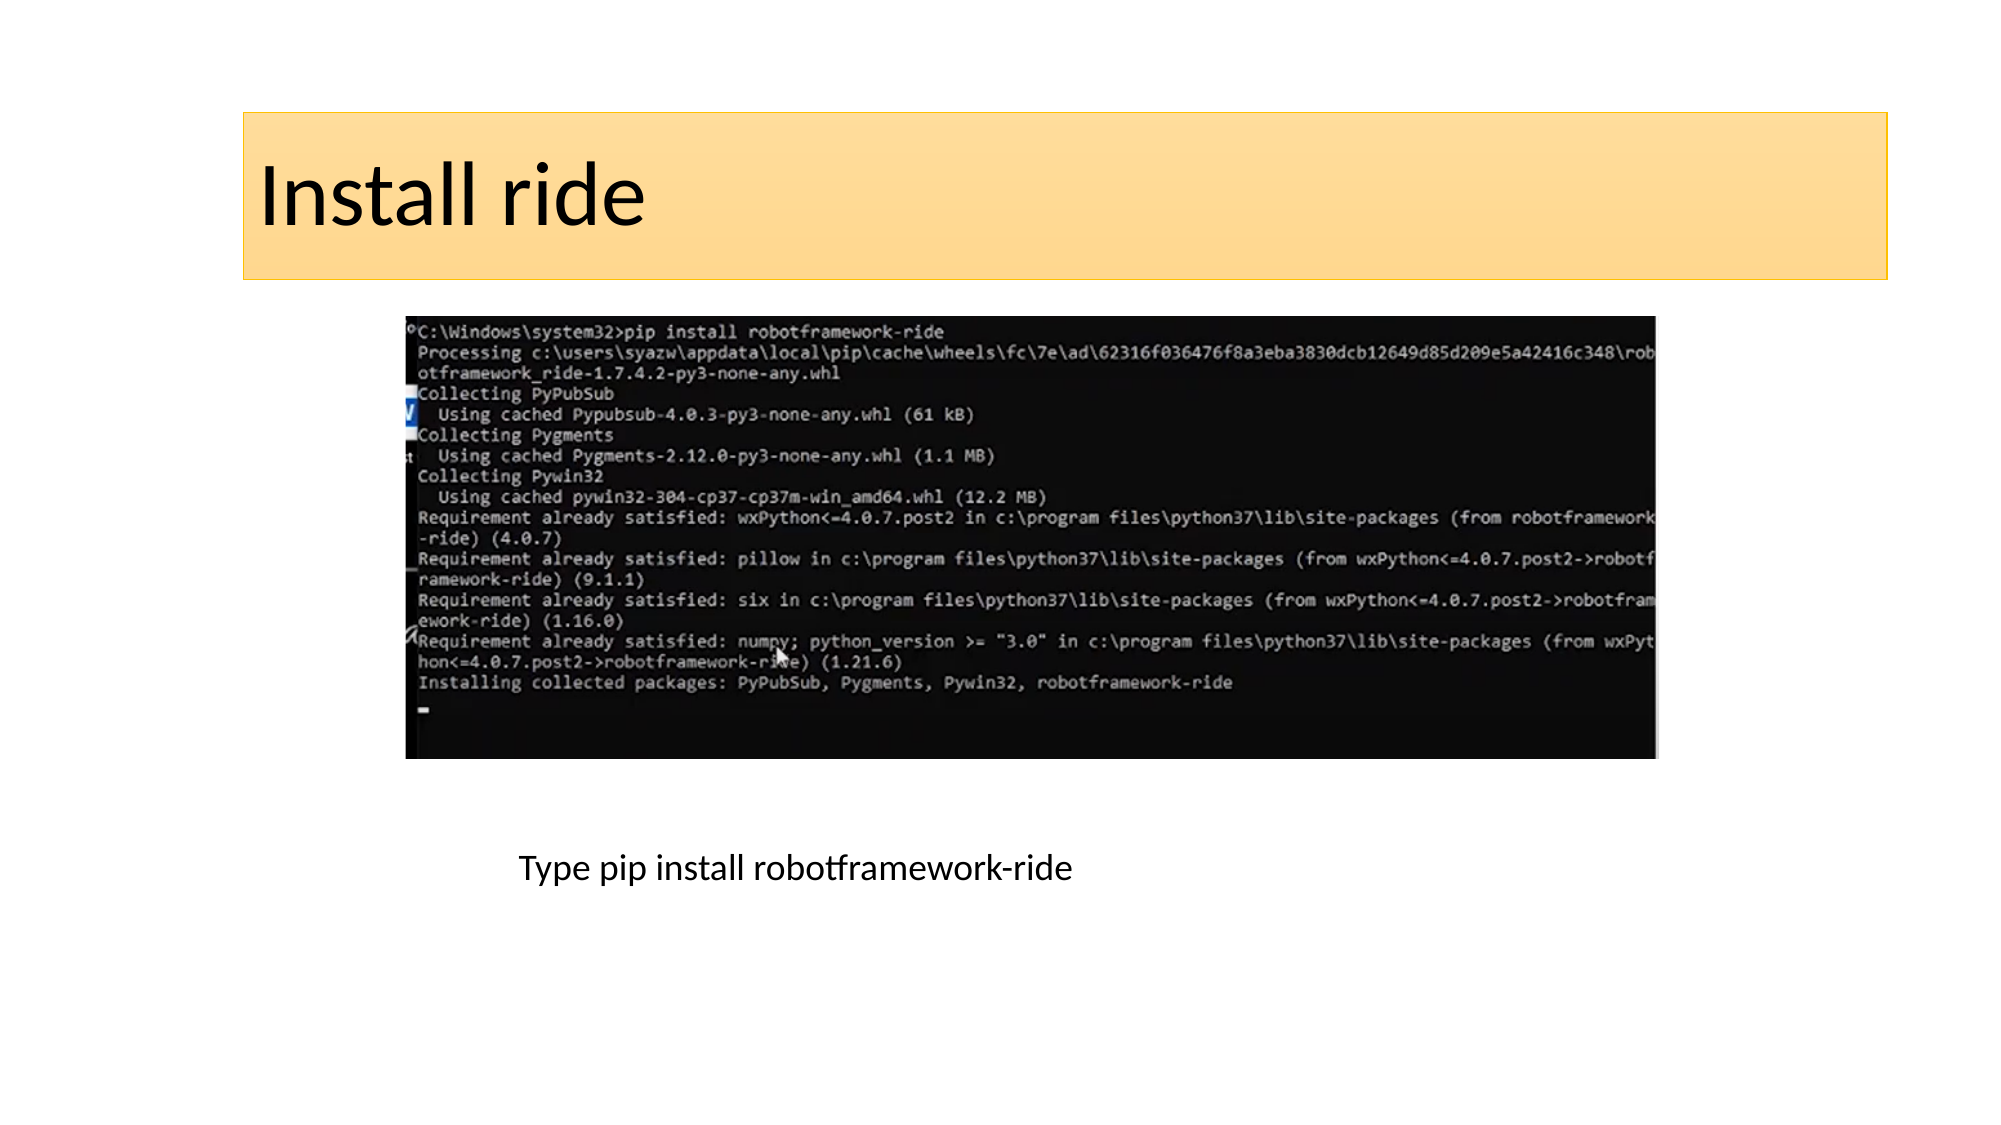

# Install ride
Type pip install robotframework-ride